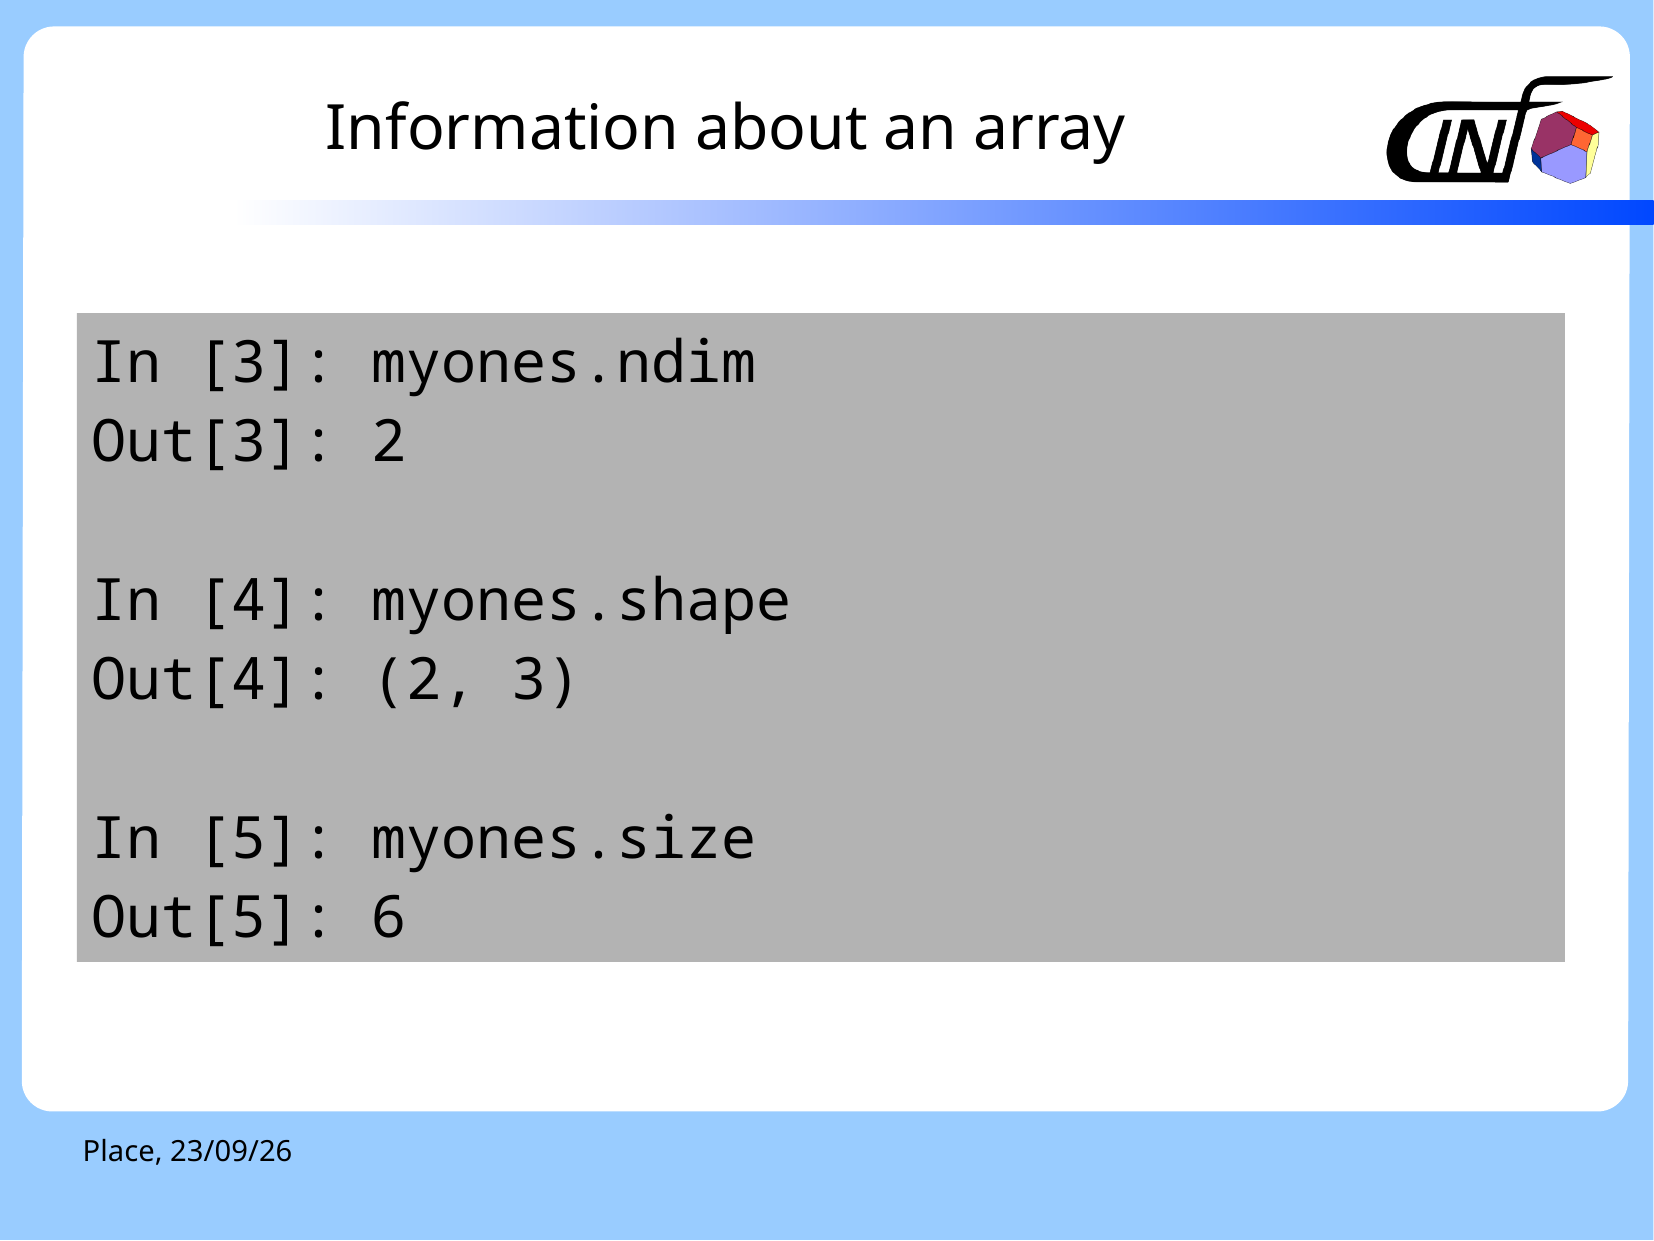

# Information about an array
In [3]: myones.ndim
Out[3]: 2
In [4]: myones.shape
Out[4]: (2, 3)
In [5]: myones.size
Out[5]: 6